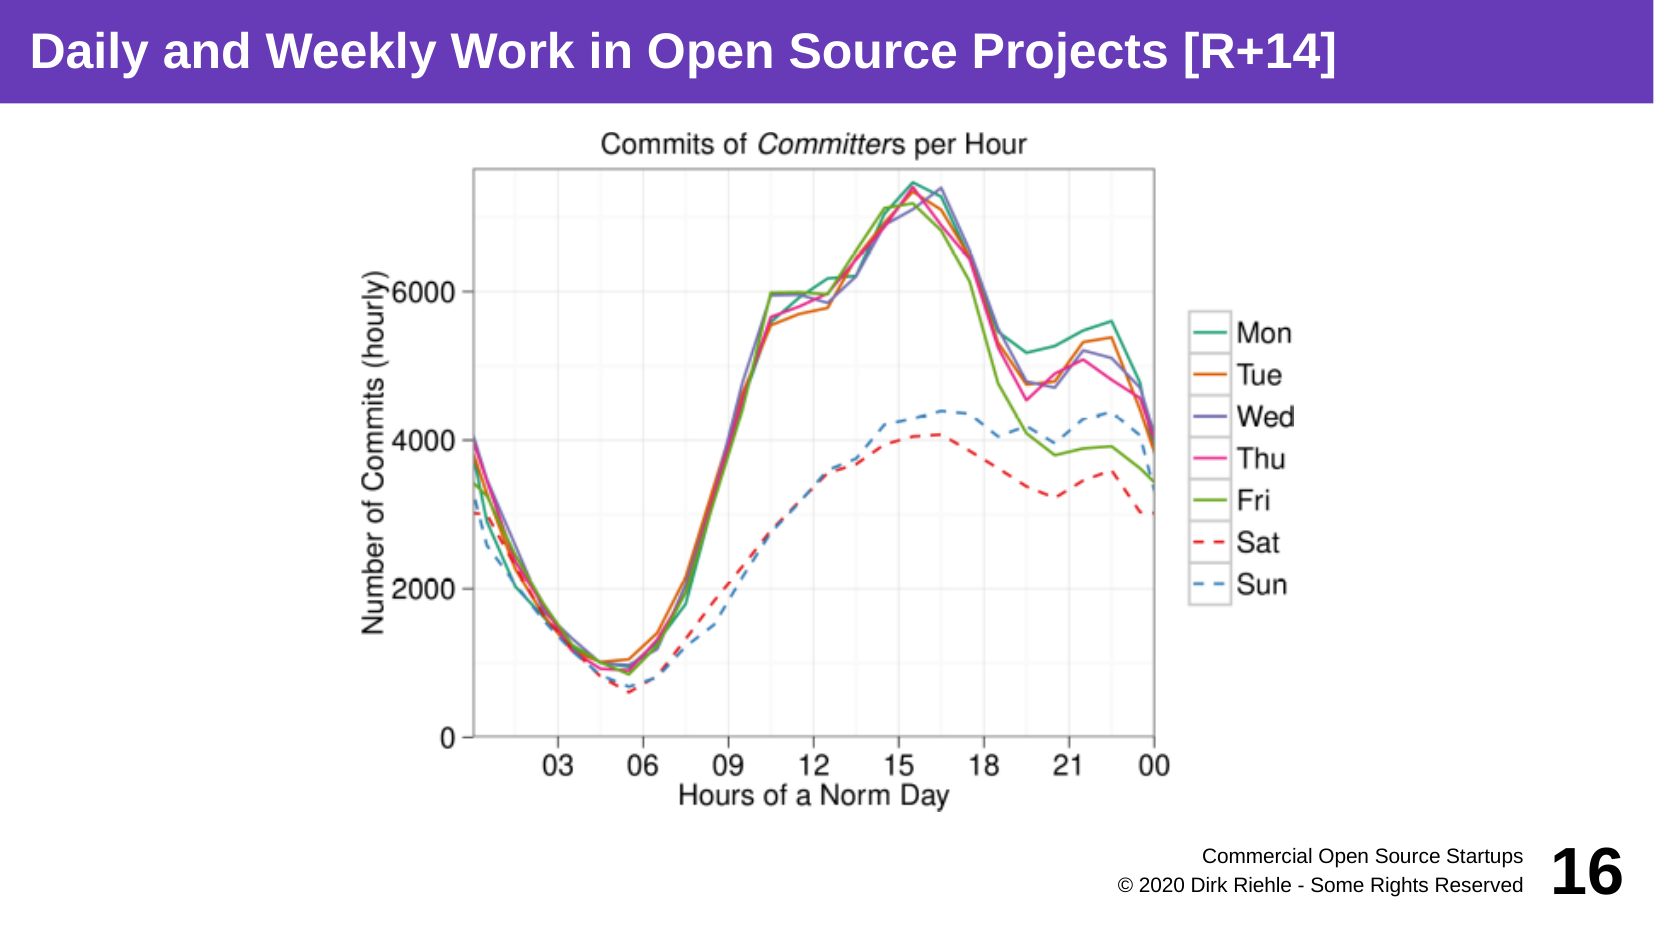

# Daily and Weekly Work in Open Source Projects [R+14]
Commercial Open Source Startups
16
© 2020 Dirk Riehle - Some Rights Reserved